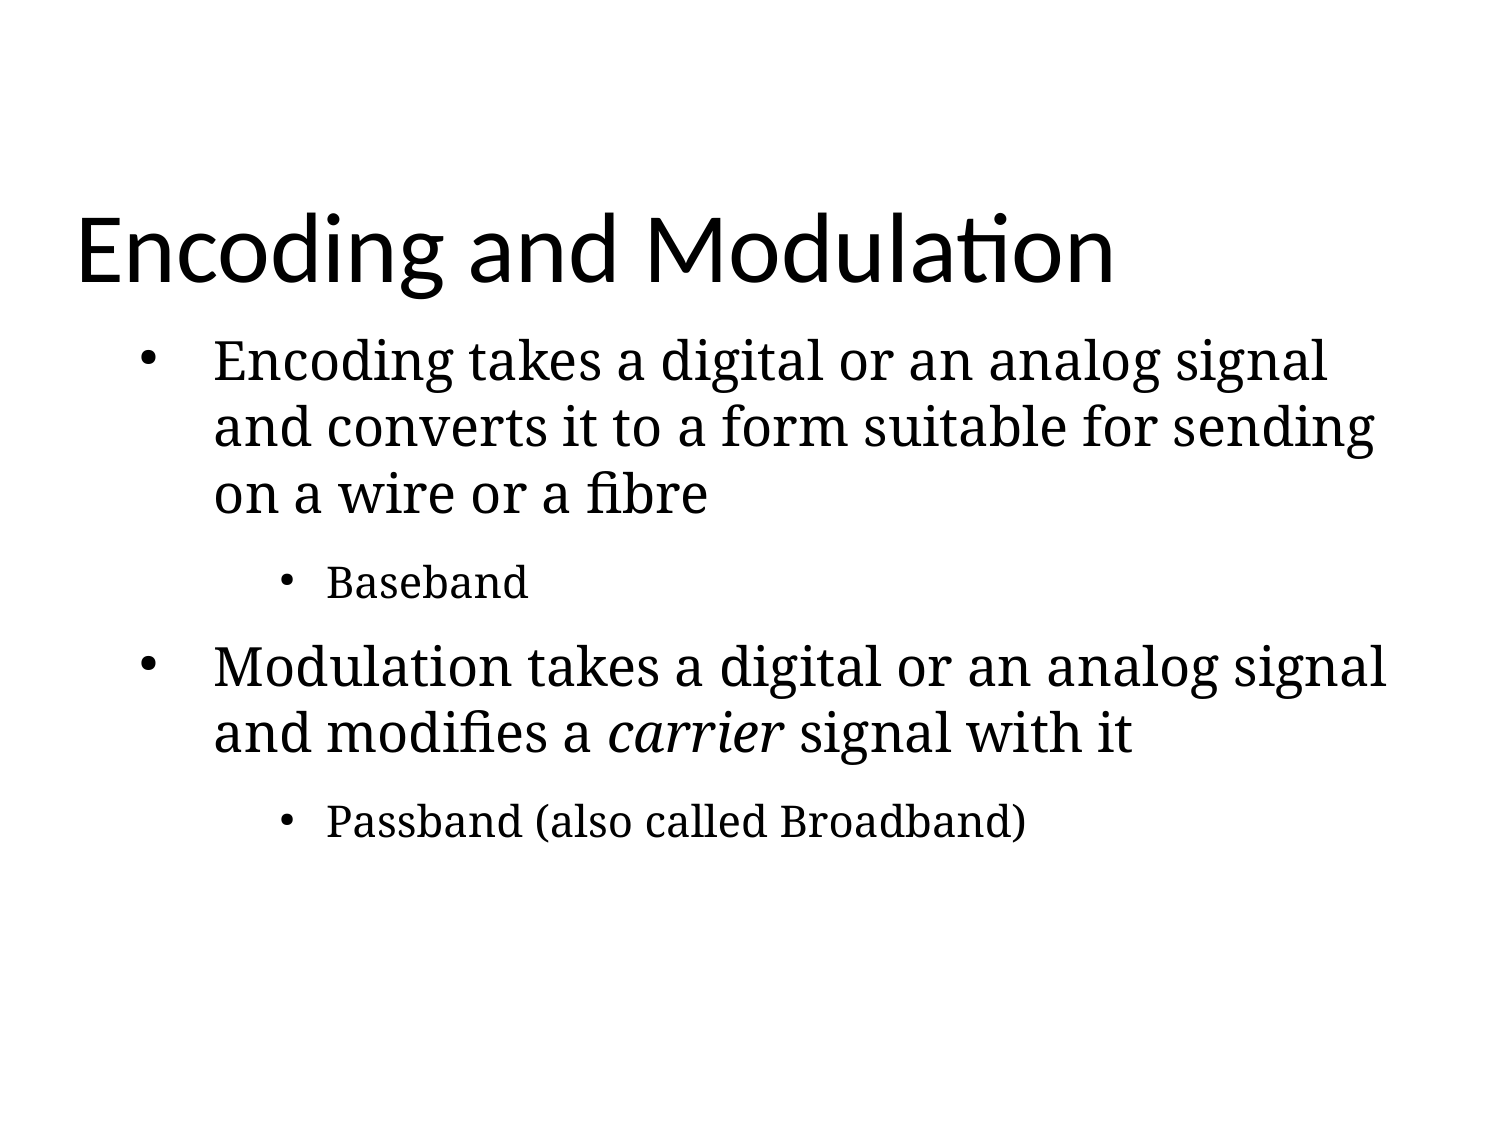

# Encoding and Modulation
Encoding takes a digital or an analog signal and converts it to a form suitable for sending on a wire or a fibre
Baseband
Modulation takes a digital or an analog signal and modifies a carrier signal with it
Passband (also called Broadband)